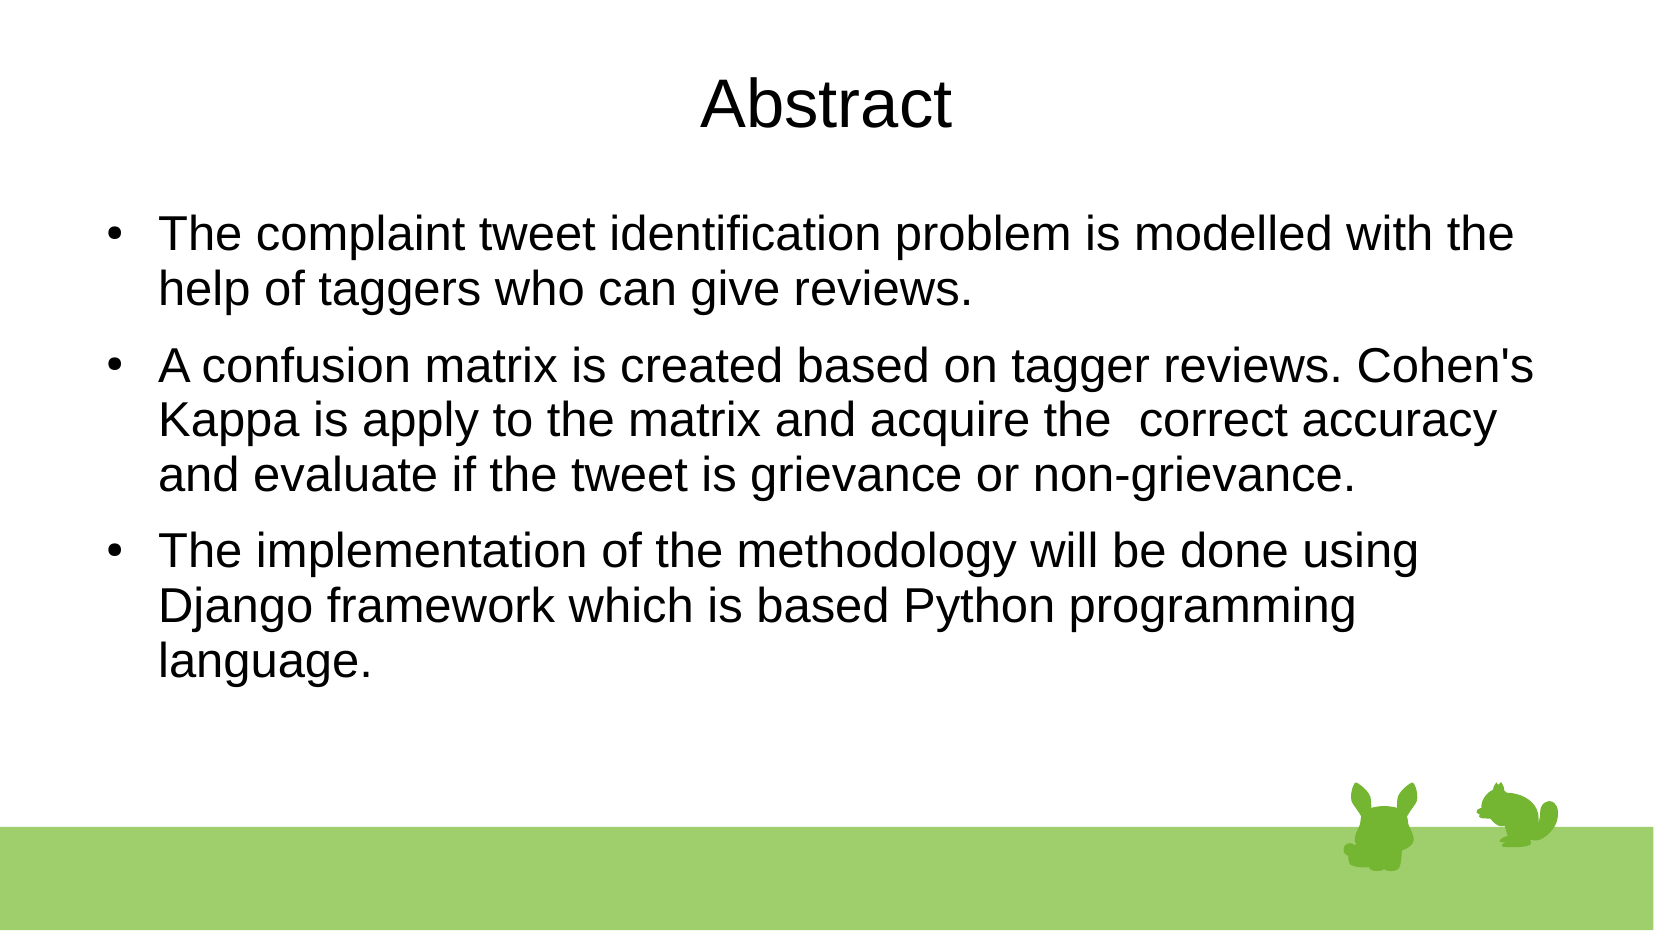

# Abstract
The complaint tweet identification problem is modelled with the help of taggers who can give reviews.
A confusion matrix is created based on tagger reviews. Cohen's Kappa is apply to the matrix and acquire the  correct accuracy and evaluate if the tweet is grievance or non-grievance.
The implementation of the methodology will be done using Django framework which is based Python programming language.